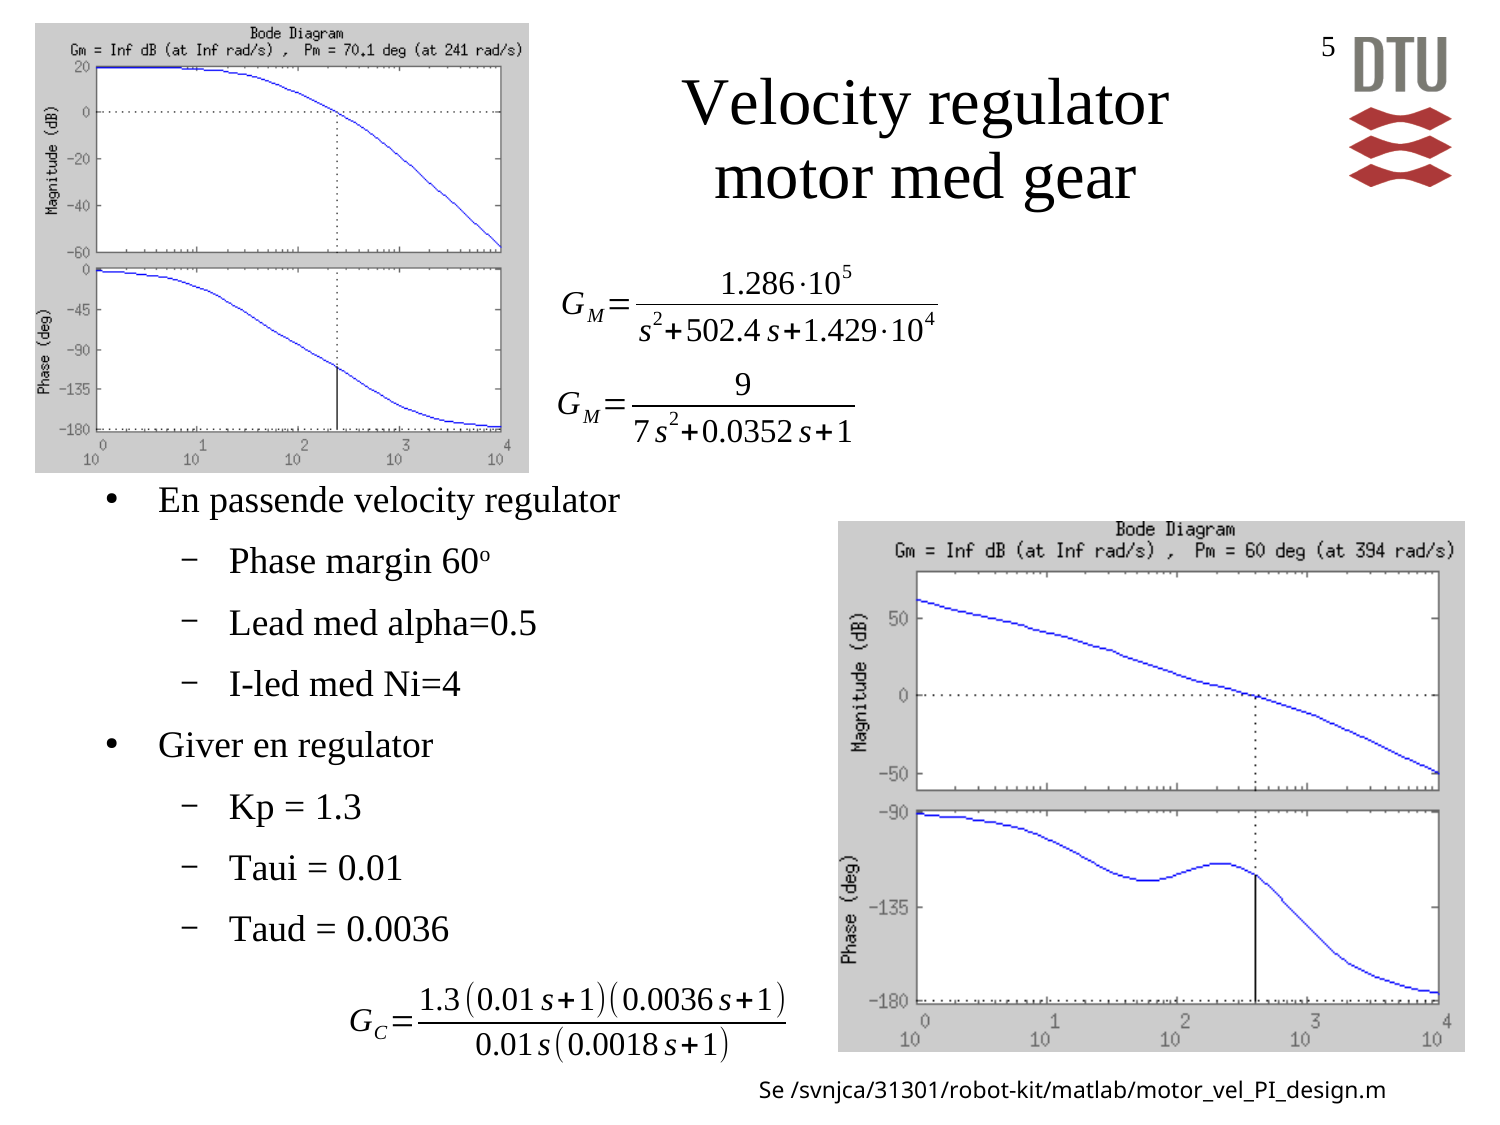

5
# Velocity regulator motor med gear
En passende velocity regulator
Phase margin 60o
Lead med alpha=0.5
I-led med Ni=4
Giver en regulator
Kp = 1.3
Taui = 0.01
Taud = 0.0036
Se /svnjca/31301/robot-kit/matlab/motor_vel_PI_design.m